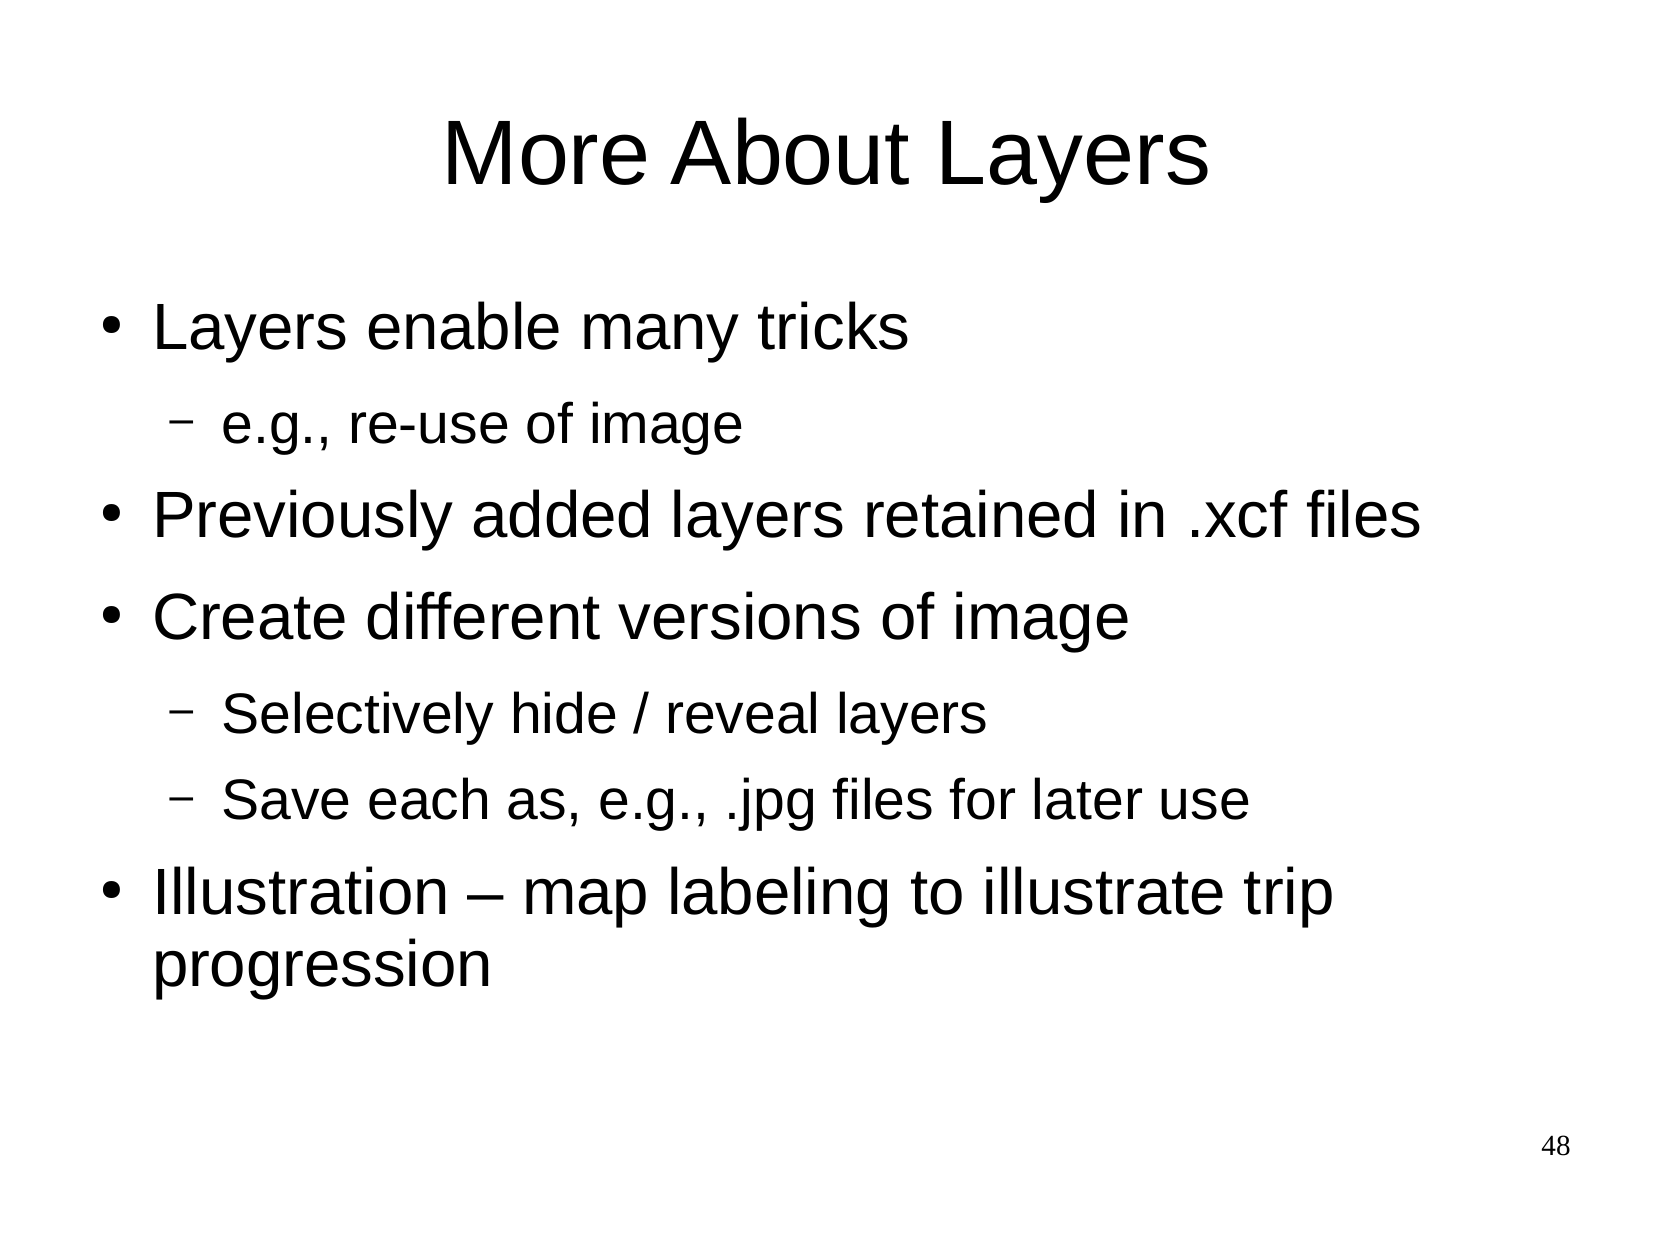

# More About Layers
Layers enable many tricks
e.g., re-use of image
Previously added layers retained in .xcf files
Create different versions of image
Selectively hide / reveal layers
Save each as, e.g., .jpg files for later use
Illustration – map labeling to illustrate trip progression
48